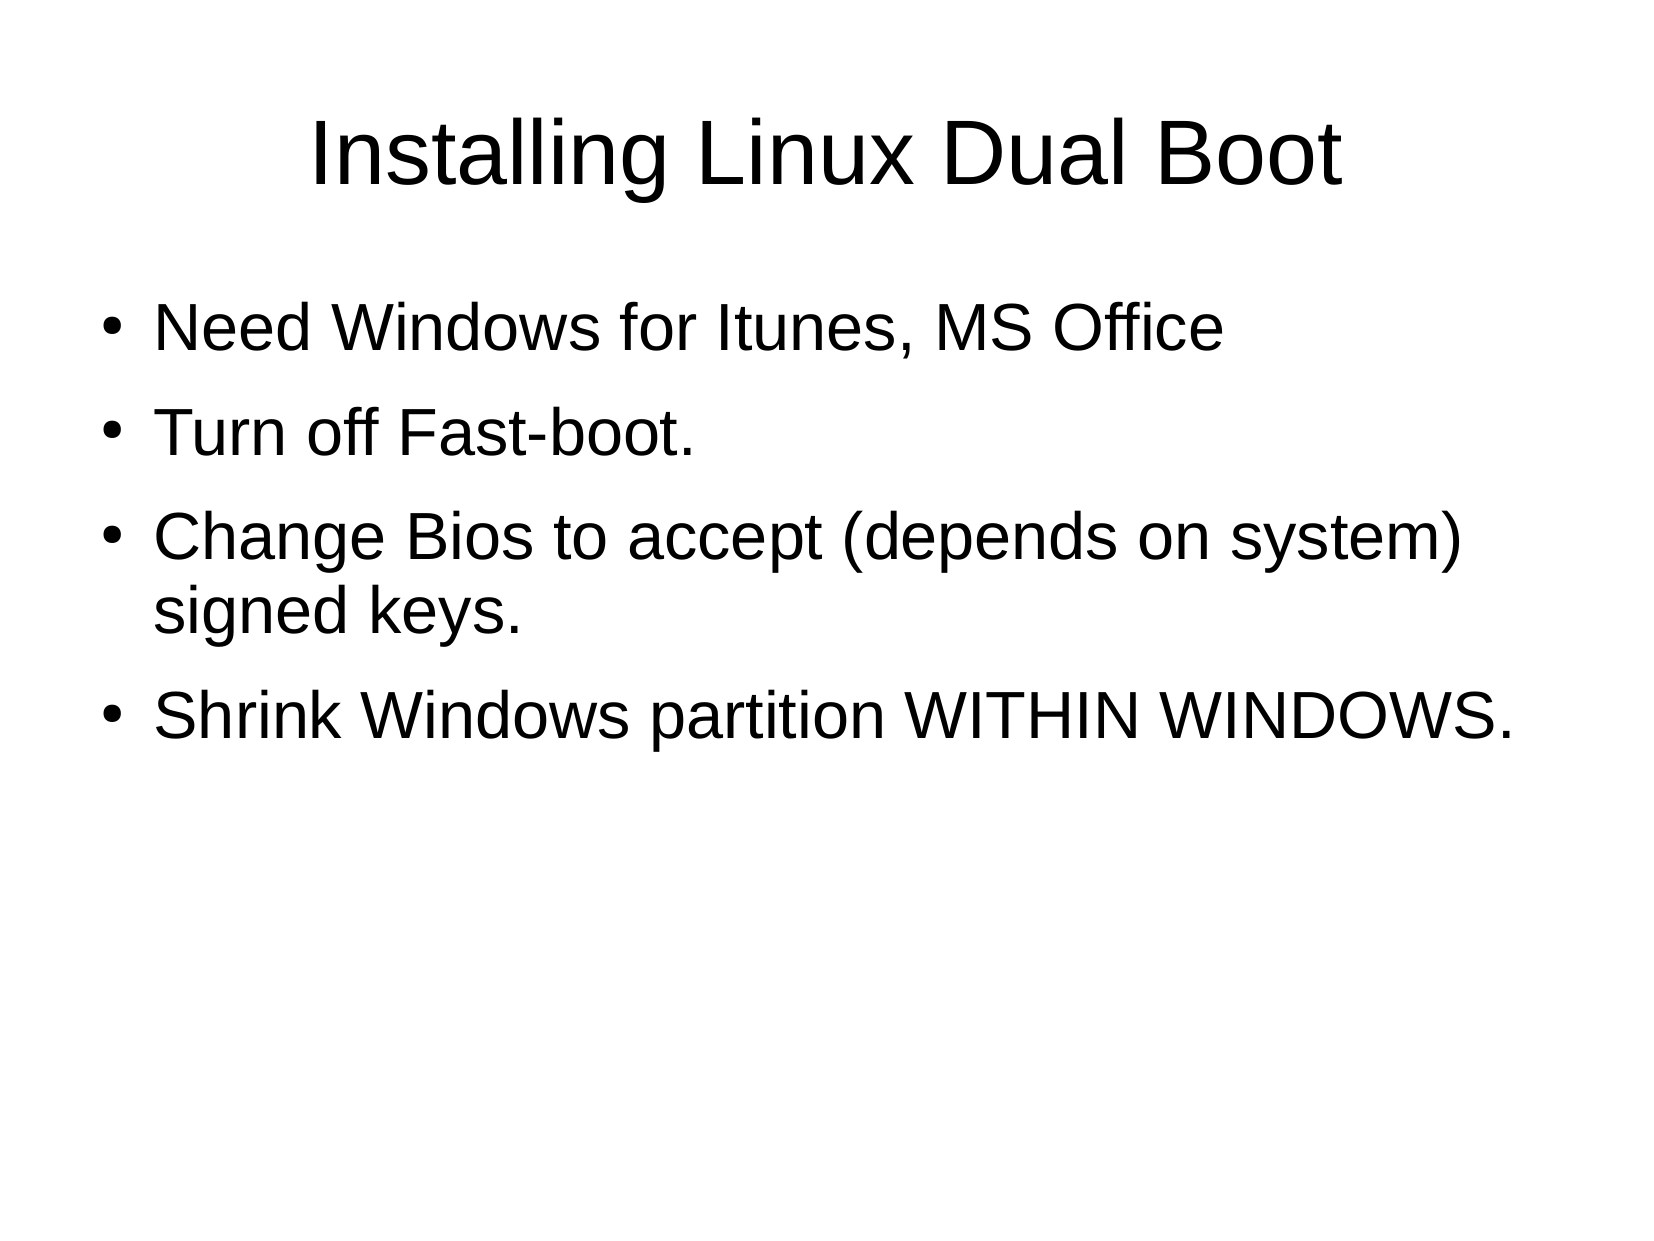

# Installing Linux Dual Boot
Need Windows for Itunes, MS Office
Turn off Fast-boot.
Change Bios to accept (depends on system) signed keys.
Shrink Windows partition WITHIN WINDOWS.